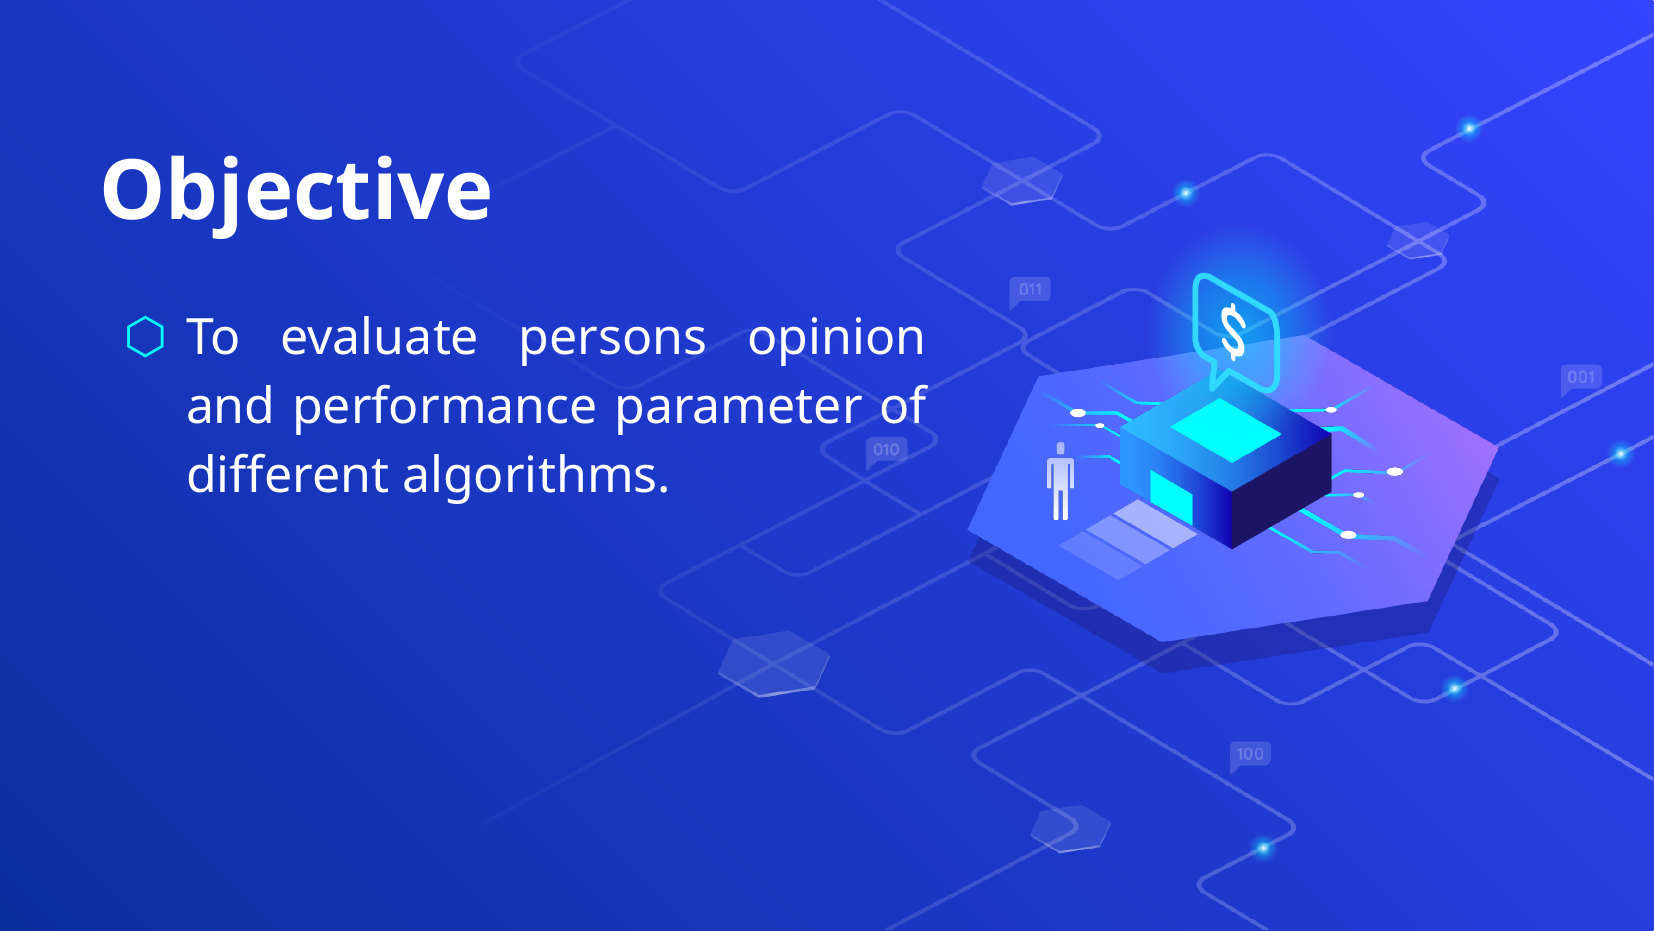

# Objective
To evaluate persons opinion and performance parameter of different algorithms.